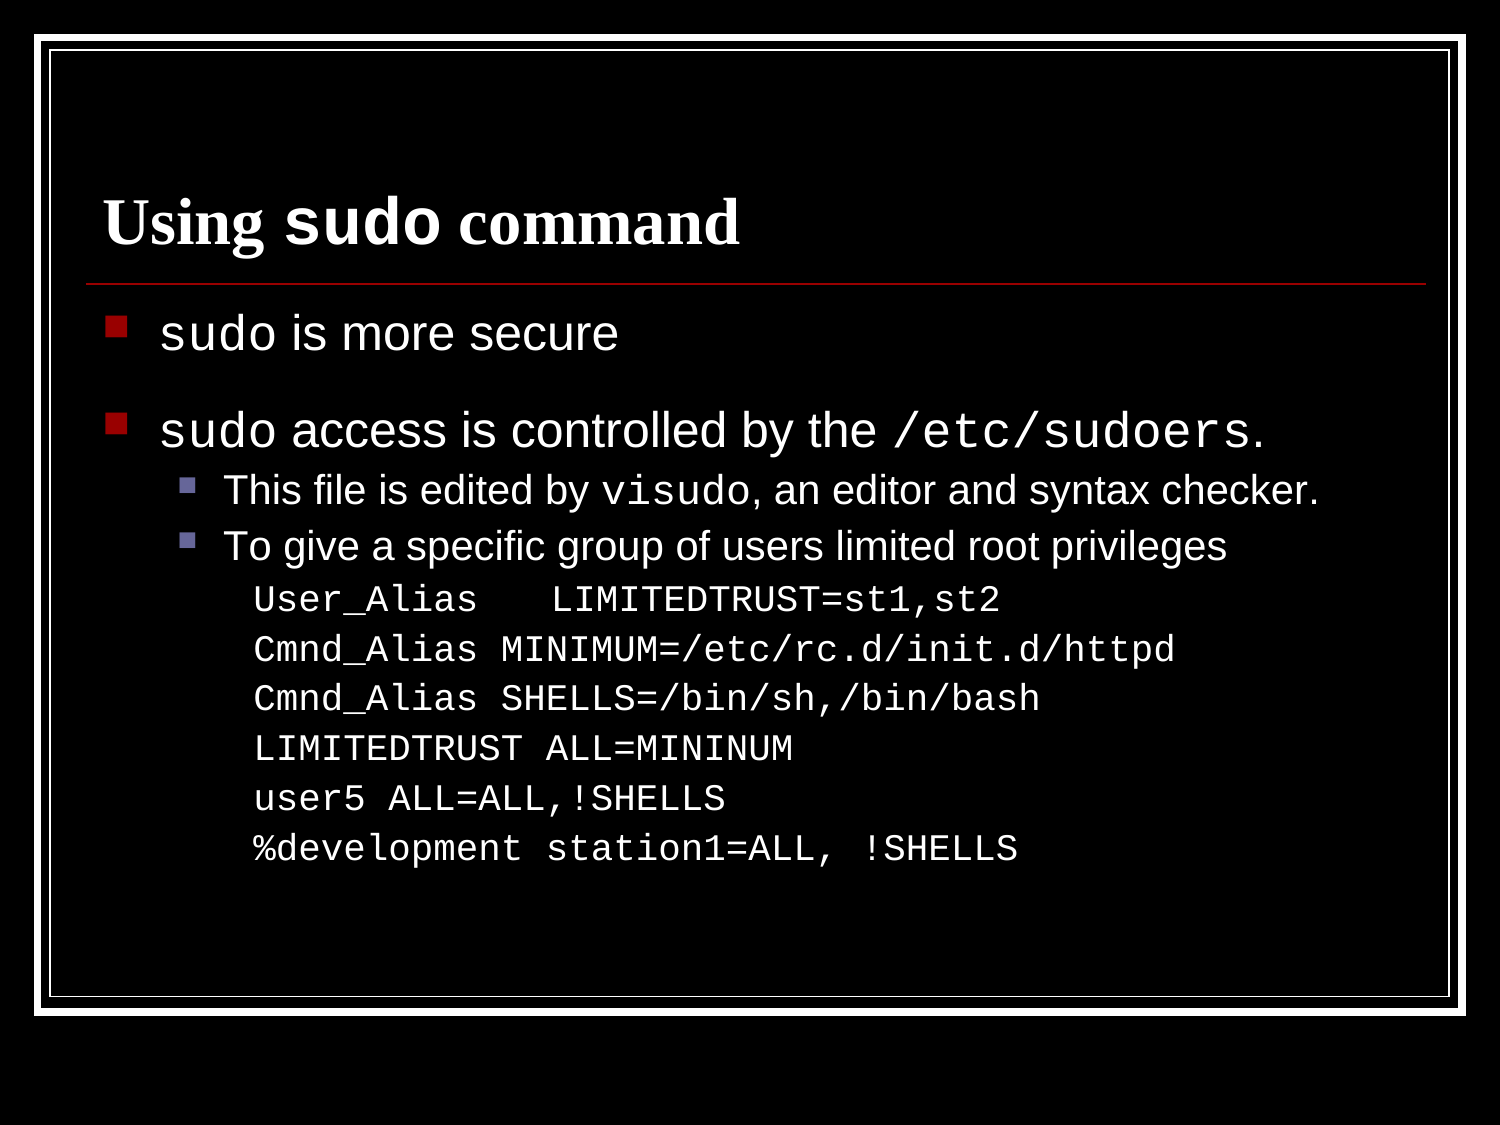

# Using sudo command
sudo is more secure
sudo access is controlled by the /etc/sudoers.
This file is edited by visudo, an editor and syntax checker.
To give a specific group of users limited root privileges
User_Alias	LIMITEDTRUST=st1,st2
Cmnd_Alias MINIMUM=/etc/rc.d/init.d/httpd
Cmnd_Alias SHELLS=/bin/sh,/bin/bash
LIMITEDTRUST ALL=MININUM
user5 ALL=ALL,!SHELLS
%development station1=ALL, !SHELLS